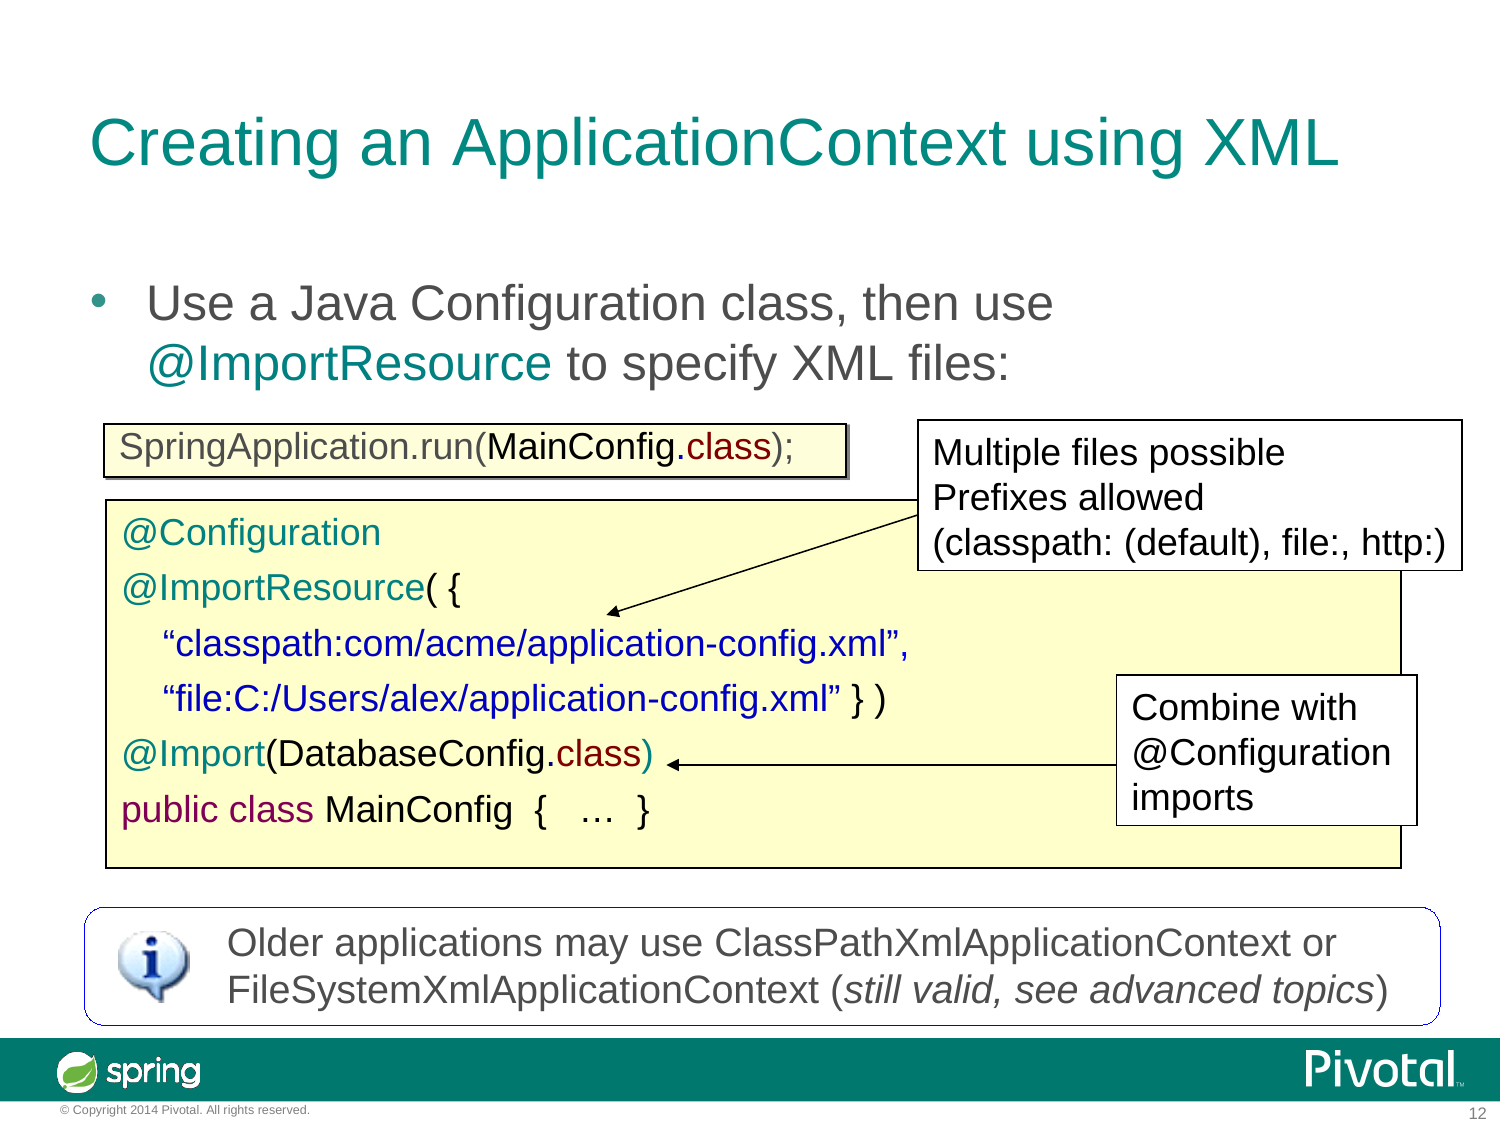

# Creating an ApplicationContext using XML
Use a Java Configuration class, then use @ImportResource to specify XML files:
Multiple files possible
Prefixes allowed
(classpath: (default), file:, http:)
SpringApplication.run(MainConfig.class);
@Configuration
@ImportResource( {
 “classpath:com/acme/application-config.xml”,
 “file:C:/Users/alex/application-config.xml” } )
@Import(DatabaseConfig.class)
public class MainConfig { … }
Combine with
@Configuration
imports
Older applications may use ClassPathXmlApplicationContext or FileSystemXmlApplicationContext (still valid, see advanced topics)